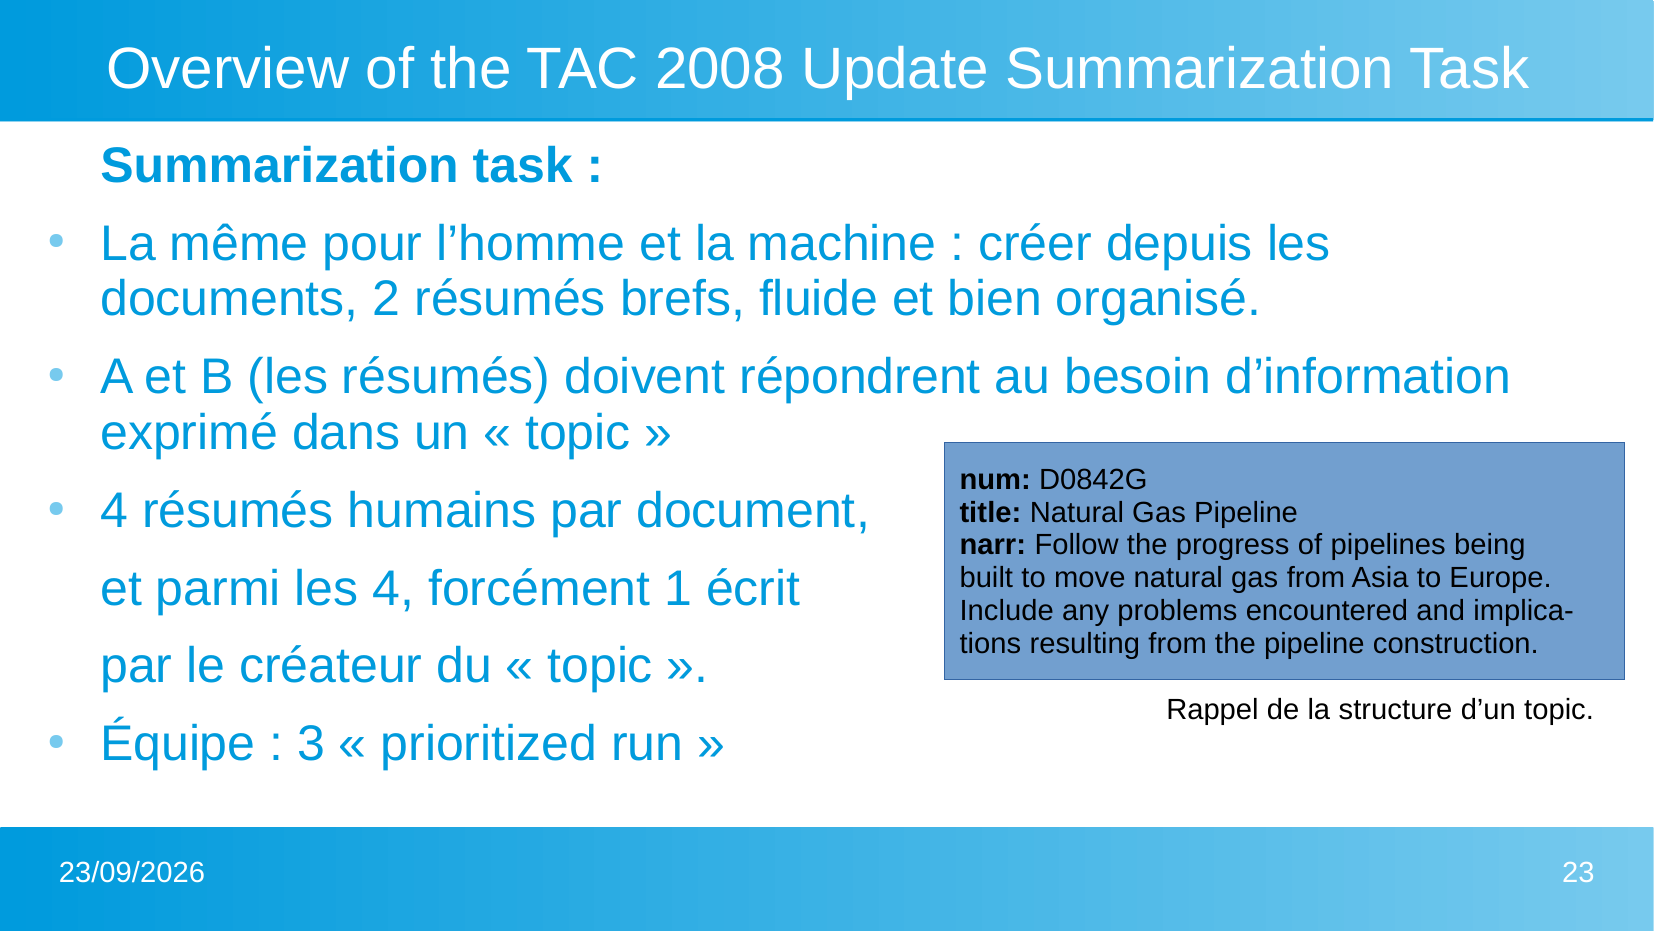

# Overview of the TAC 2008 Update Summarization Task
Summarization task :
La même pour l’homme et la machine : créer depuis les documents, 2 résumés brefs, fluide et bien organisé.
A et B (les résumés) doivent répondrent au besoin d’information exprimé dans un « topic »
4 résumés humains par document,
et parmi les 4, forcément 1 écrit
par le créateur du « topic ».
Équipe : 3 « prioritized run »
num: D0842G
title: Natural Gas Pipeline
narr: Follow the progress of pipelines being
built to move natural gas from Asia to Europe.
Include any problems encountered and implica-
tions resulting from the pipeline construction.
Rappel de la structure d’un topic.
23